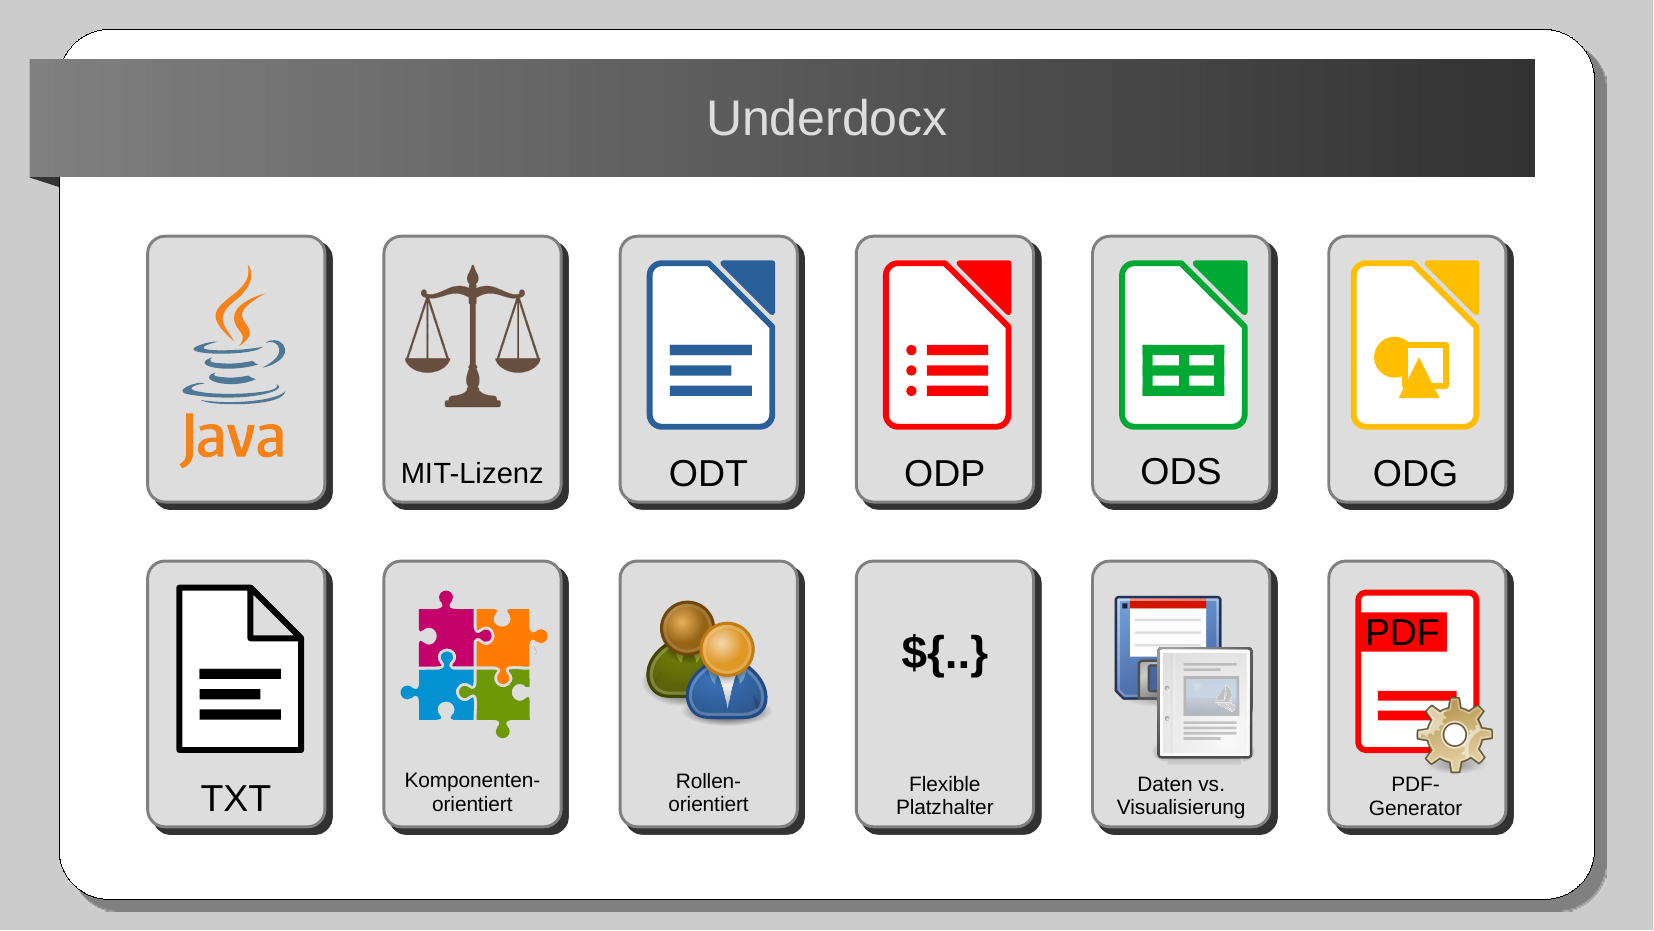

# Underdocx
MIT-Lizenz
ODS
ODT
ODP
ODG
TXT
Komponenten-
orientiert
Rollen-
orientiert
${..}
Flexible
Platzhalter
Daten vs.
Visualisierung
PDF
PDF-
Generator